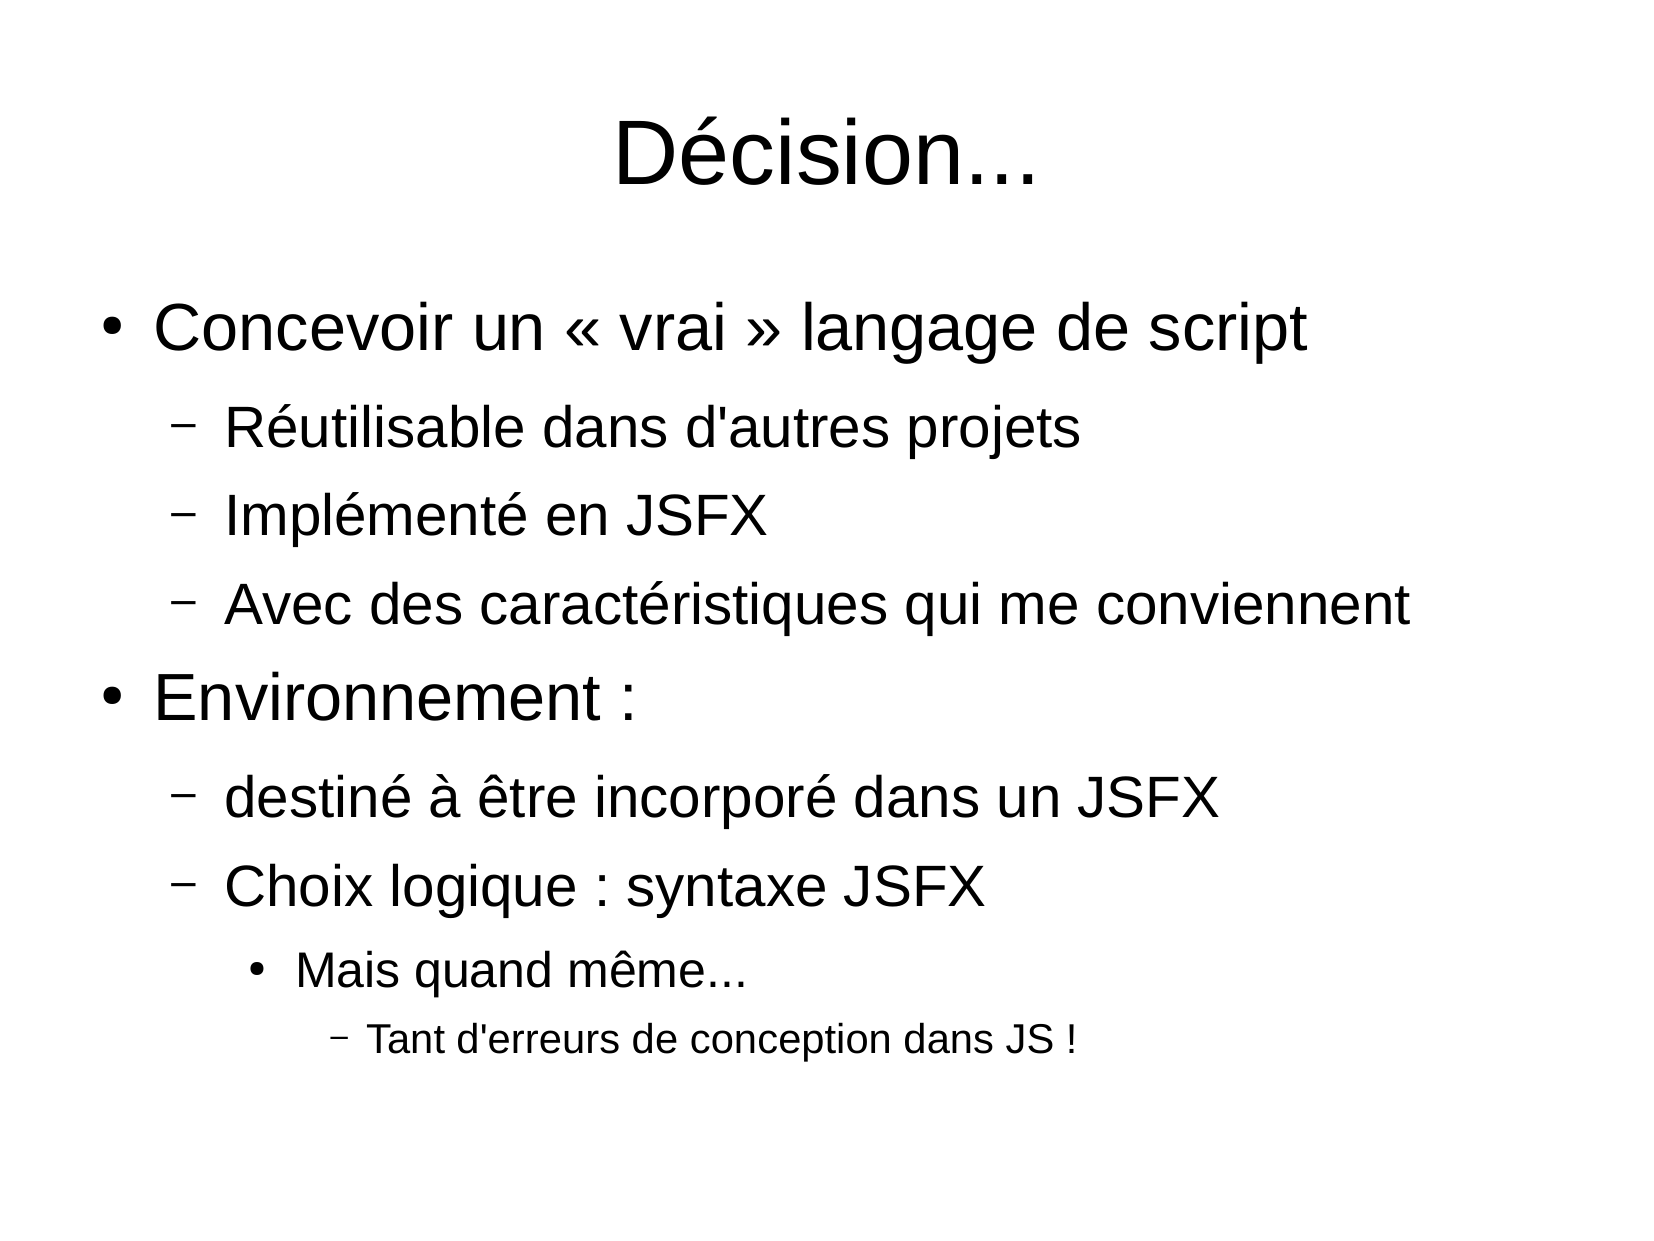

# Décision...
Concevoir un « vrai » langage de script
Réutilisable dans d'autres projets
Implémenté en JSFX
Avec des caractéristiques qui me conviennent
Environnement :
destiné à être incorporé dans un JSFX
Choix logique : syntaxe JSFX
Mais quand même...
Tant d'erreurs de conception dans JS !